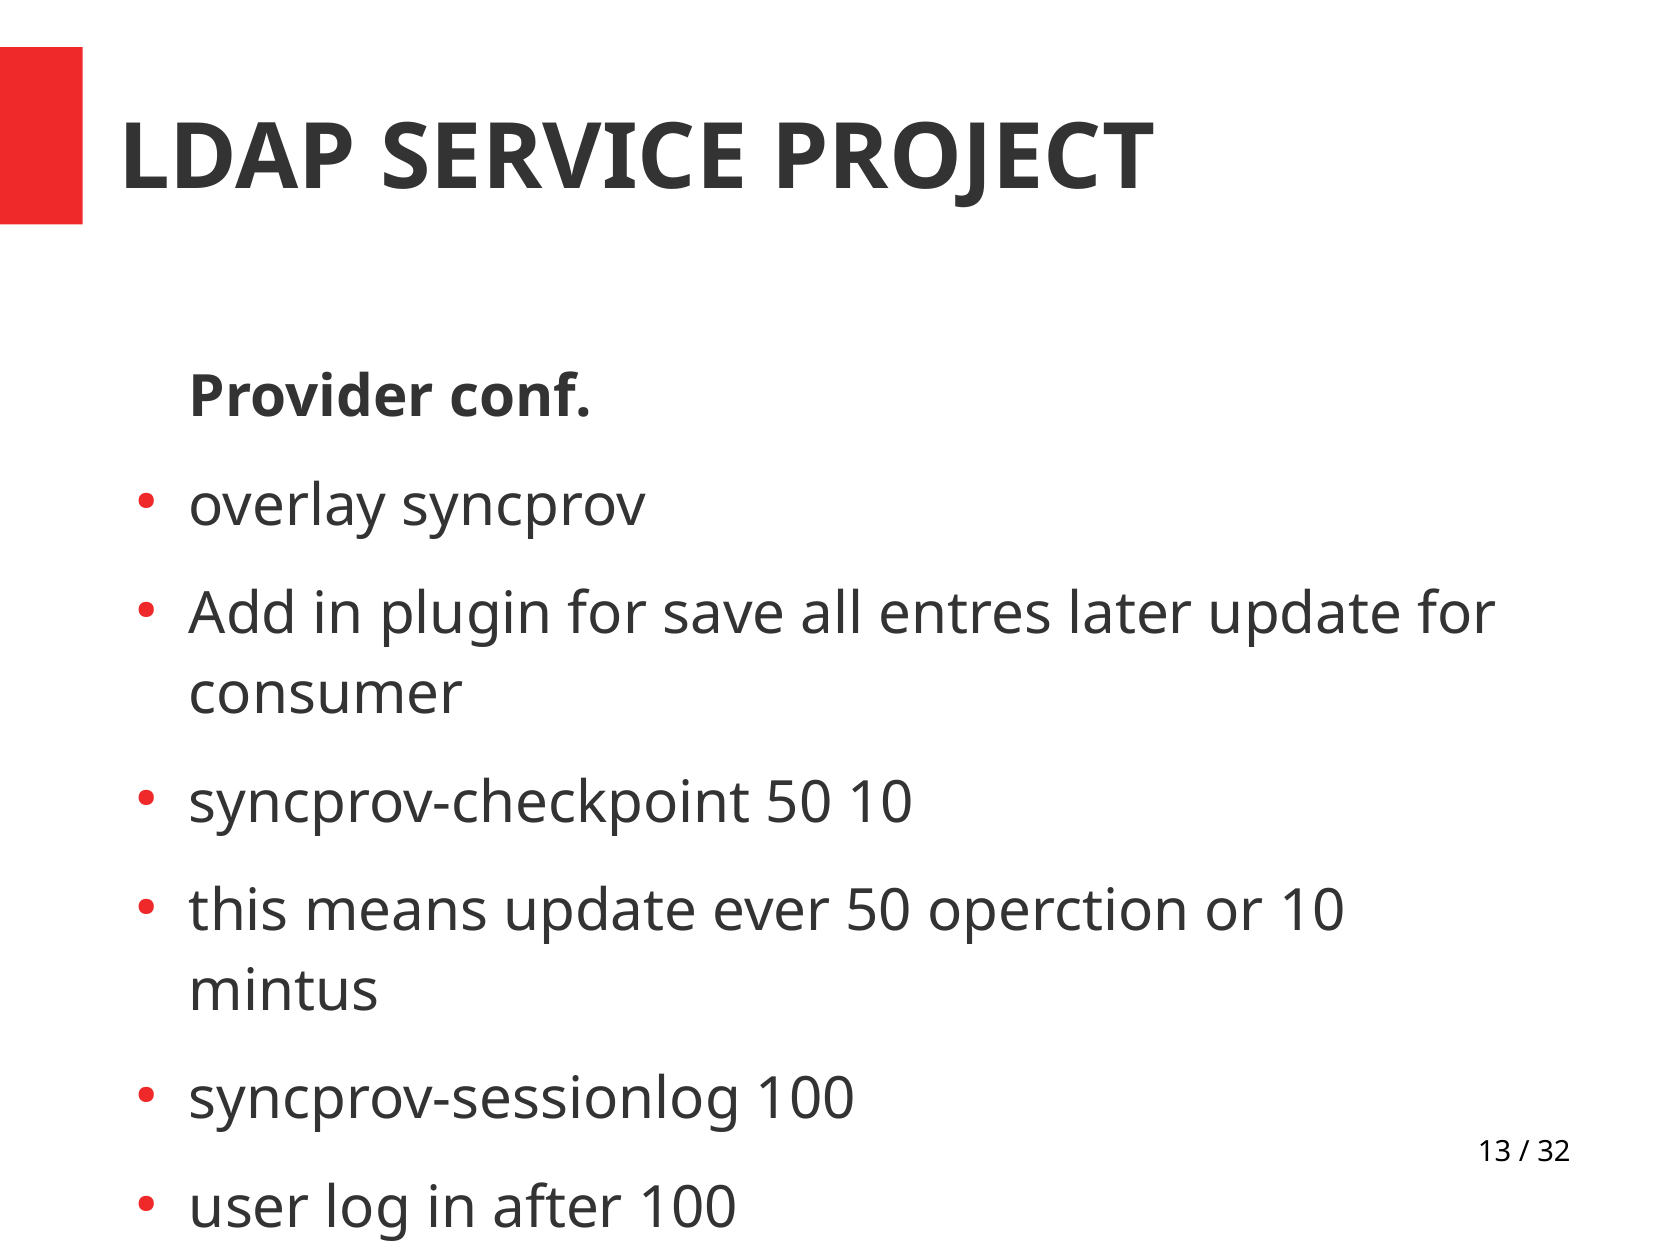

# LDAP SERVICE PROJECT
Provider conf.
overlay syncprov
Add in plugin for save all entres later update for consumer
syncprov-checkpoint 50 10
this means update ever 50 operction or 10 mintus
syncprov-sessionlog 100
user log in after 100
13